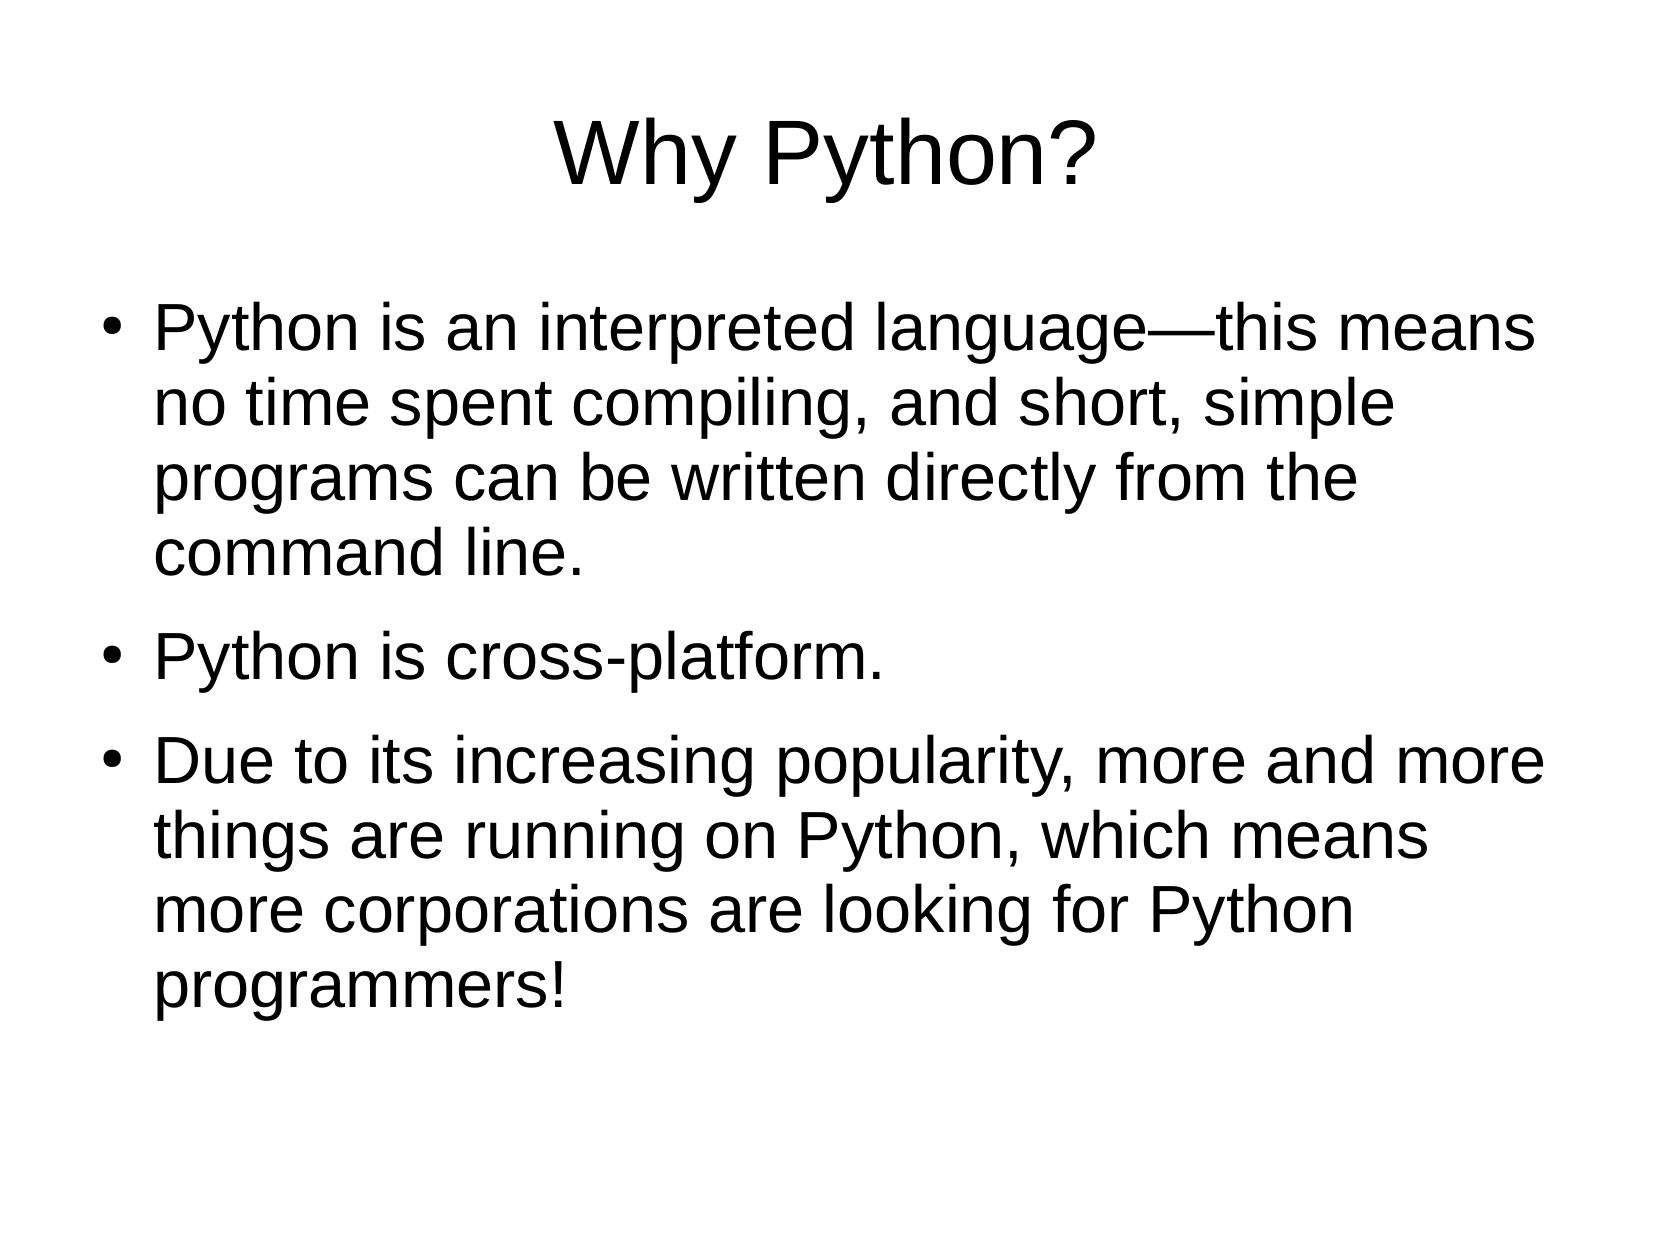

# Why Python?
Python is an interpreted language—this means no time spent compiling, and short, simple programs can be written directly from the command line.
Python is cross-platform.
Due to its increasing popularity, more and more things are running on Python, which means more corporations are looking for Python programmers!